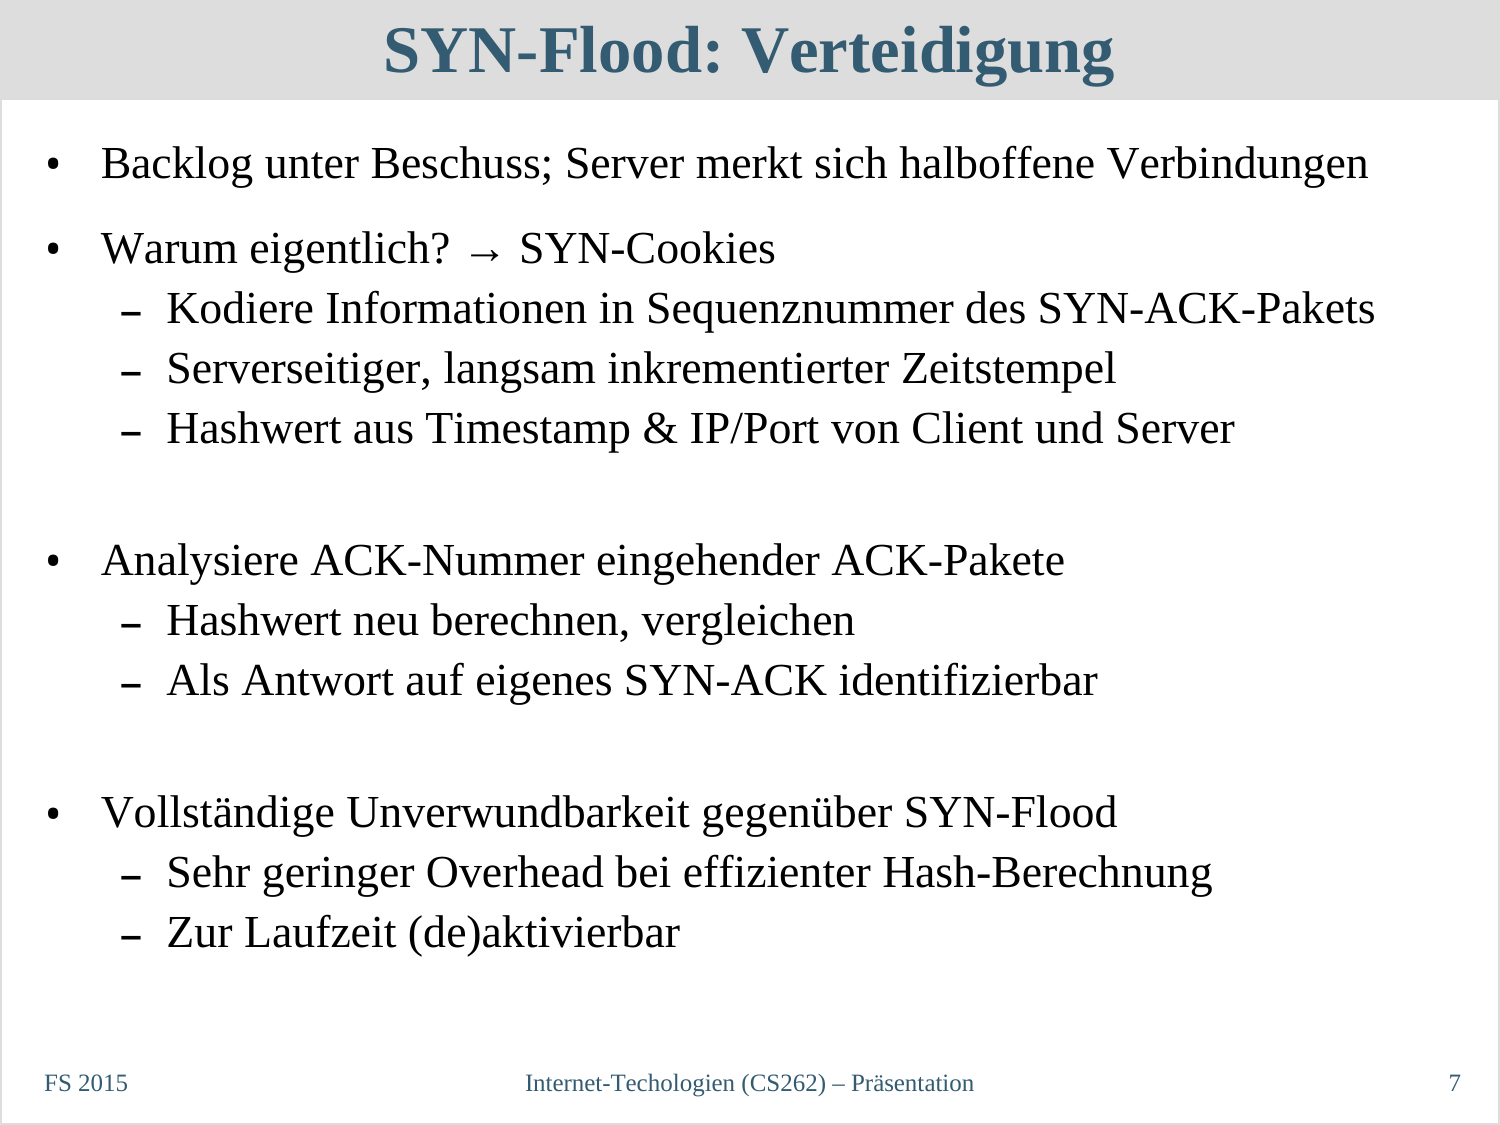

# SYN-Flood: Verteidigung
Backlog unter Beschuss; Server merkt sich halboffene Verbindungen
Warum eigentlich? → SYN-Cookies
Kodiere Informationen in Sequenznummer des SYN-ACK-Pakets
Serverseitiger, langsam inkrementierter Zeitstempel
Hashwert aus Timestamp & IP/Port von Client und Server
Analysiere ACK-Nummer eingehender ACK-Pakete
Hashwert neu berechnen, vergleichen
Als Antwort auf eigenes SYN-ACK identifizierbar
Vollständige Unverwundbarkeit gegenüber SYN-Flood
Sehr geringer Overhead bei effizienter Hash-Berechnung
Zur Laufzeit (de)aktivierbar
FS 2015
Internet-Techologien (CS262) – Präsentation